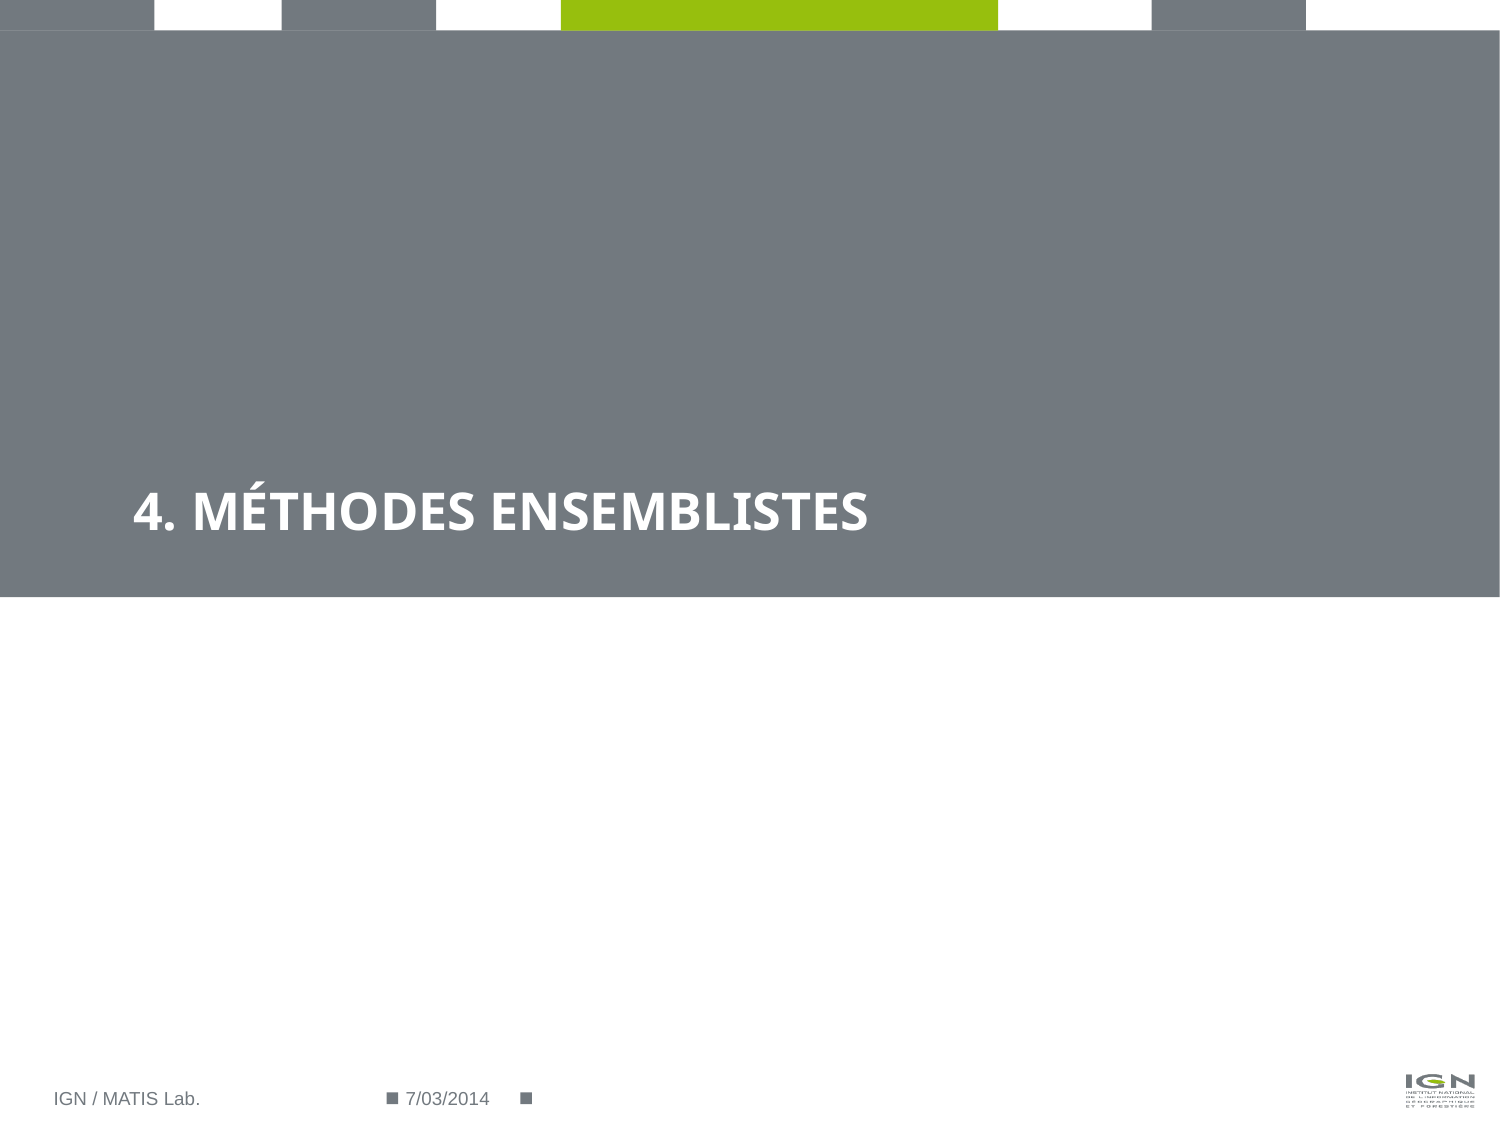

4. MÉTHODES ENSEMBLISTES
IGN / MATIS Lab.
7/03/2014